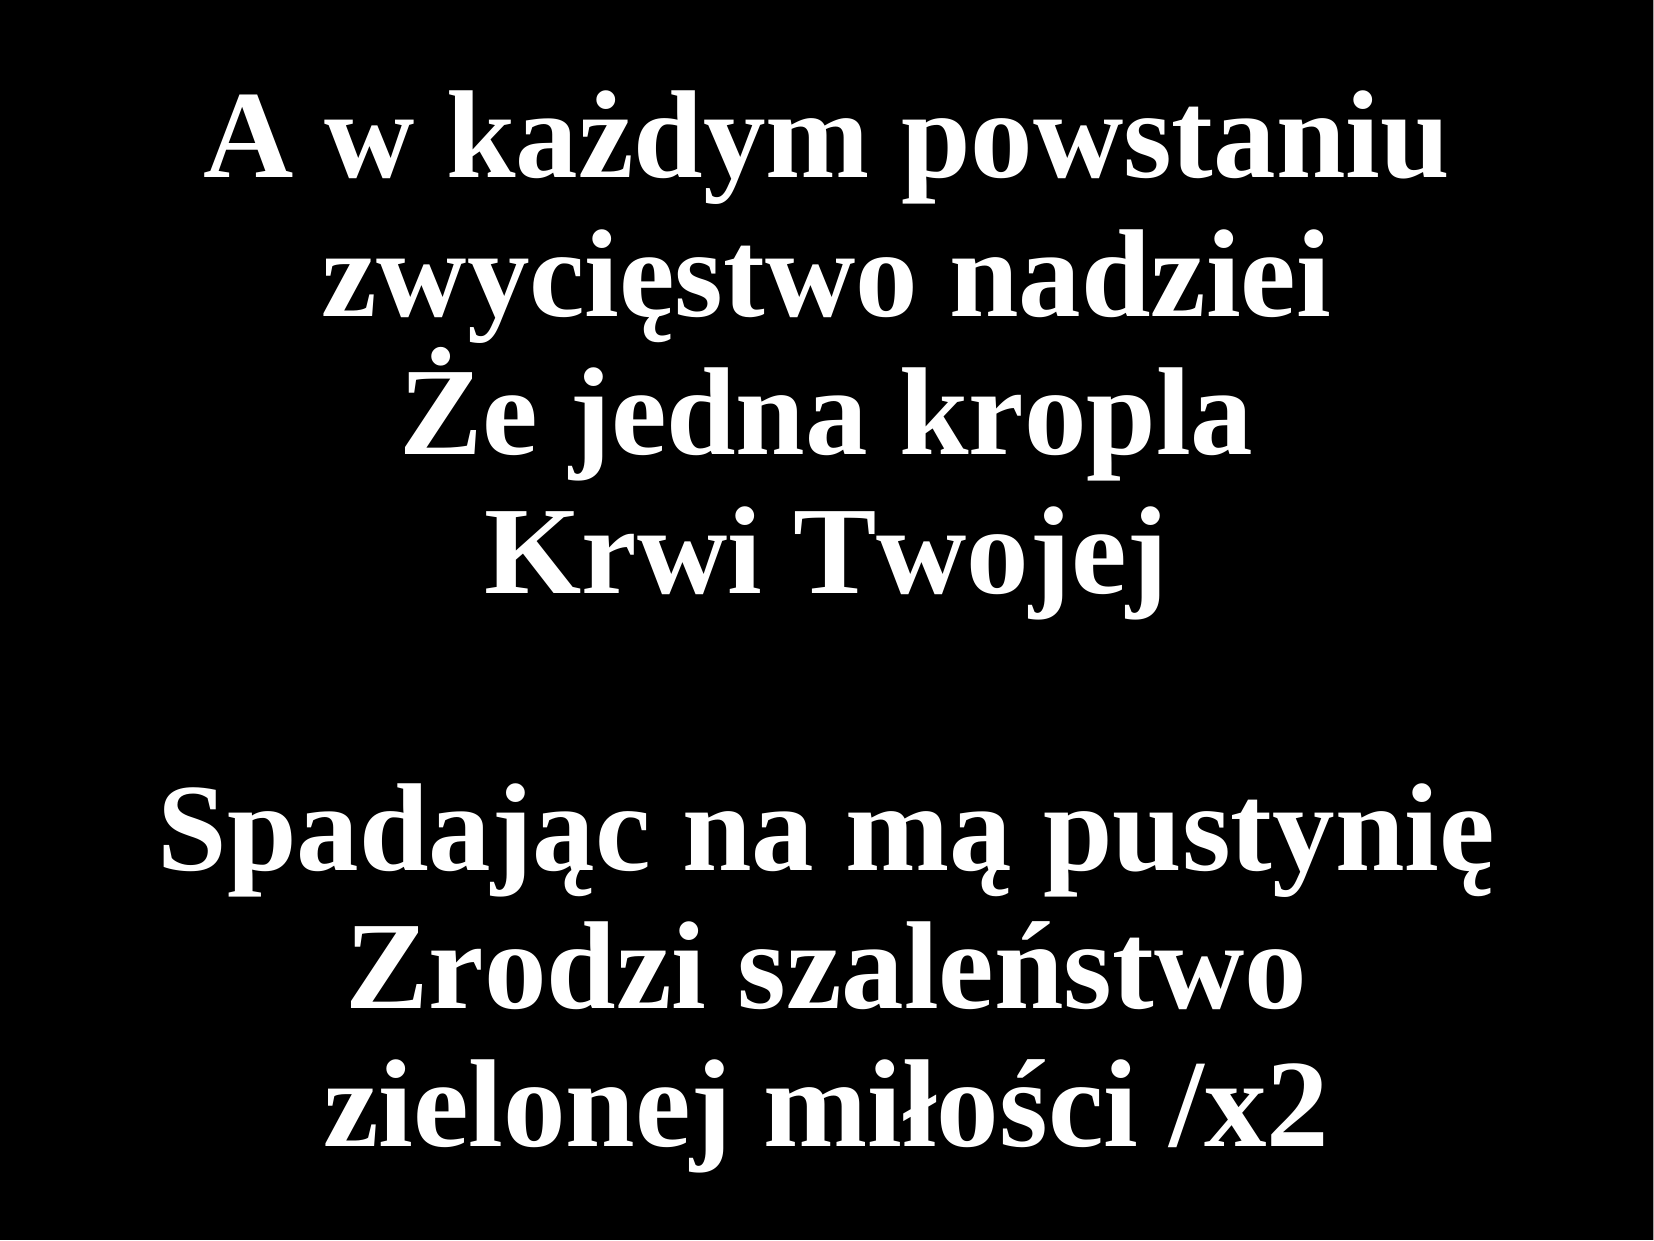

# A w każdym powstaniu zwycięstwo nadziei Że jedna kropla Krwi Twojej Spadając na mą pustynię Zrodzi szaleństwo zielonej miłości /x2